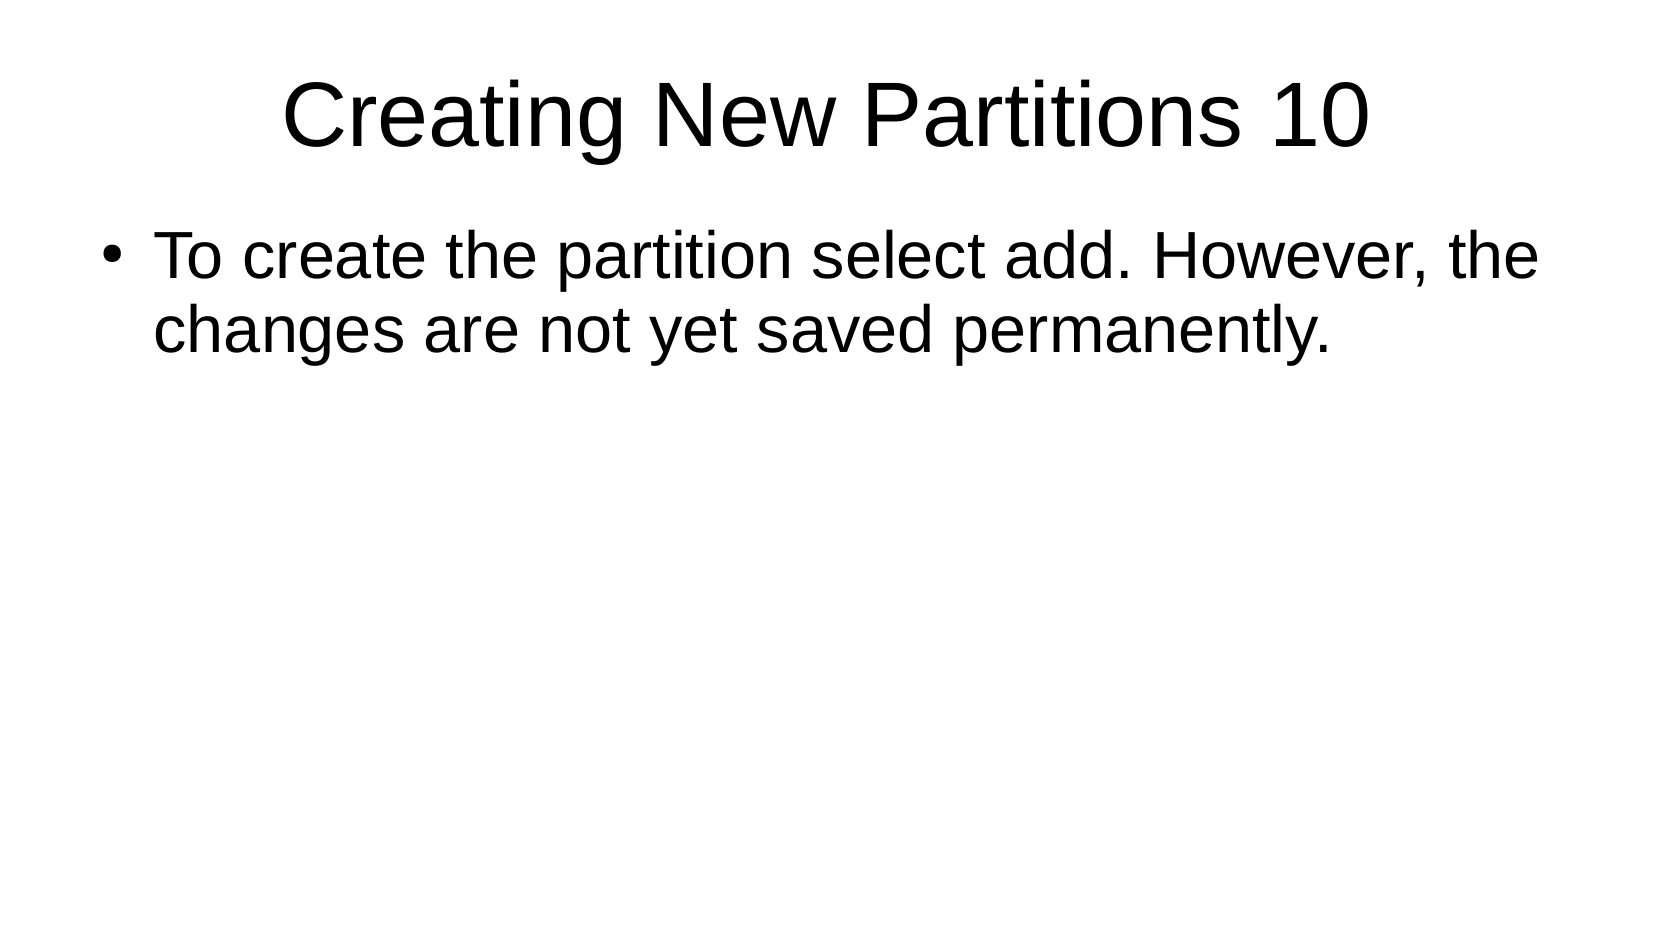

# Creating New Partitions 10
To create the partition select add. However, the changes are not yet saved permanently.